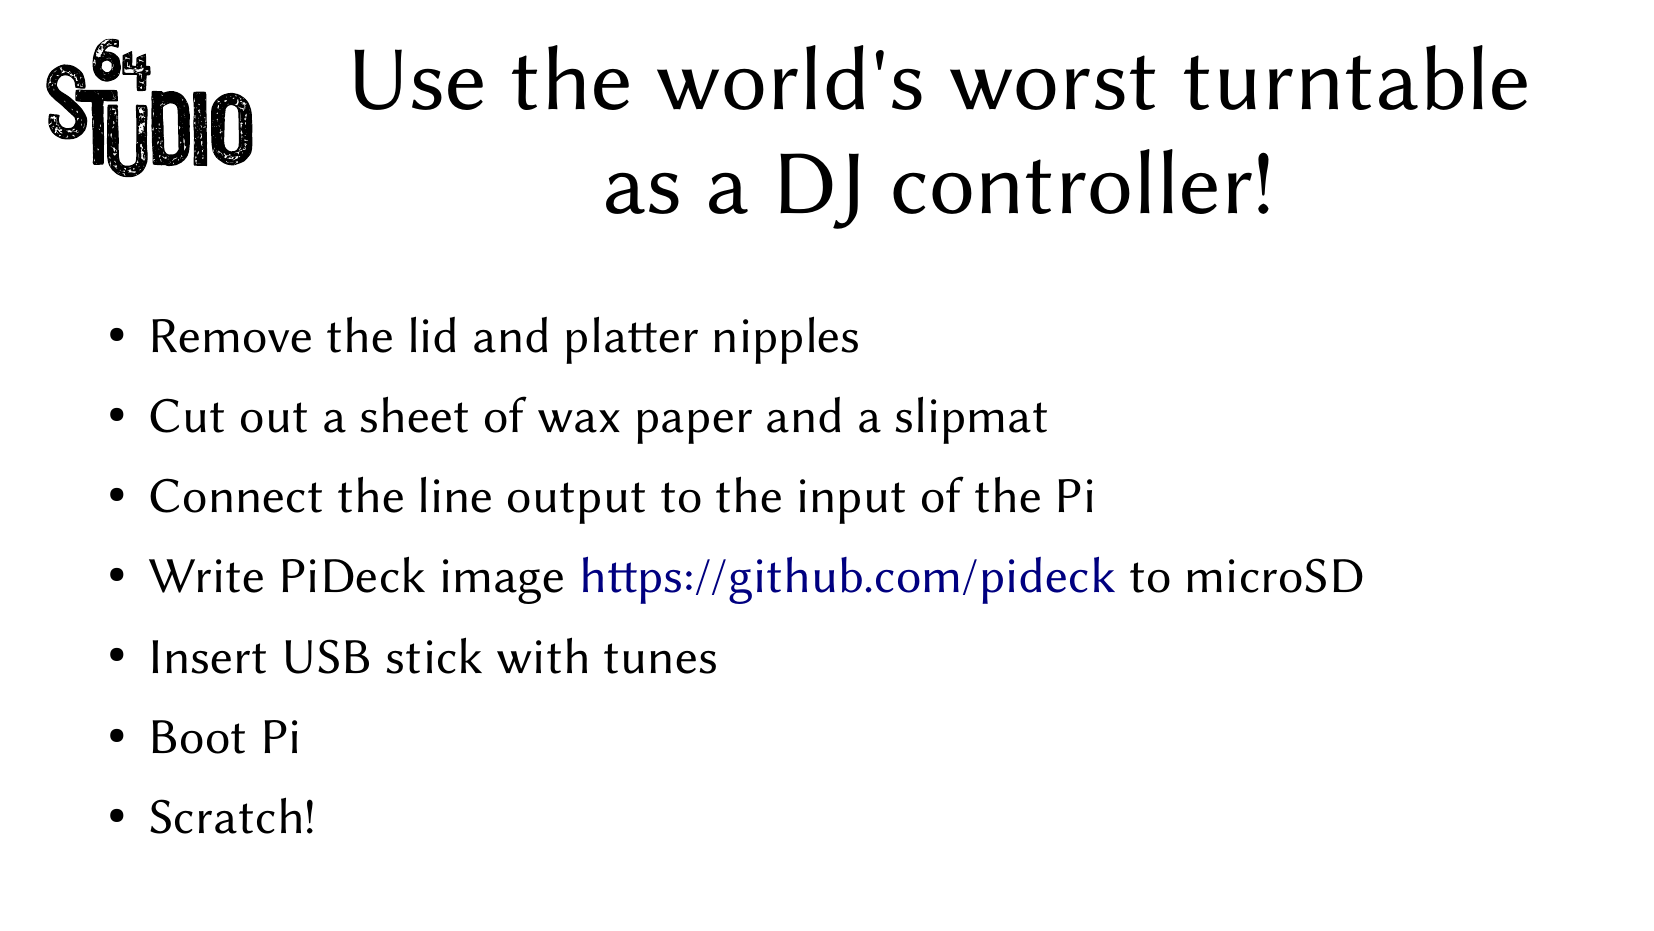

# Use the world's worst turntable as a DJ controller!
Remove the lid and platter nipples
Cut out a sheet of wax paper and a slipmat
Connect the line output to the input of the Pi
Write PiDeck image https://github.com/pideck to microSD
Insert USB stick with tunes
Boot Pi
Scratch!